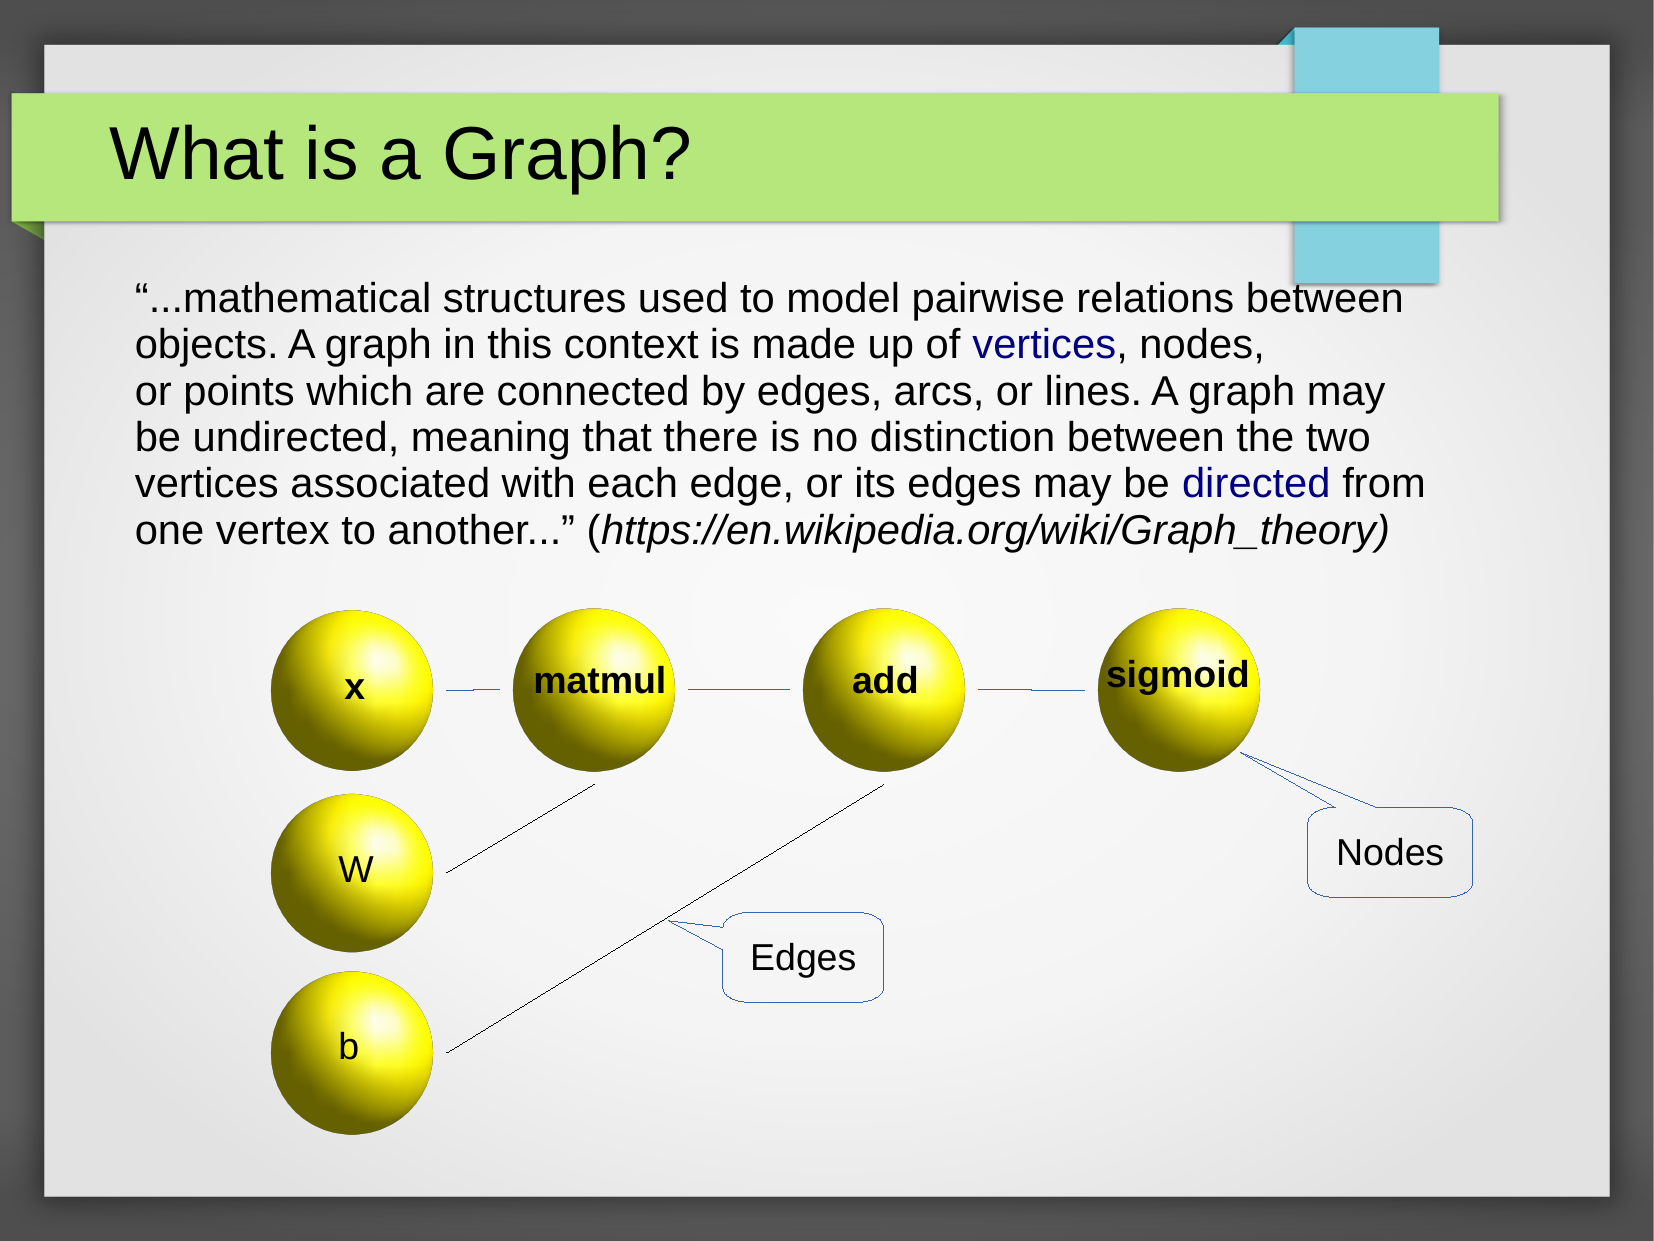

# What is a Graph?
“...mathematical structures used to model pairwise relations between objects. A graph in this context is made up of vertices, nodes, or points which are connected by edges, arcs, or lines. A graph may be undirected, meaning that there is no distinction between the two vertices associated with each edge, or its edges may be directed from one vertex to another...” (https://en.wikipedia.org/wiki/Graph_theory)
sigmoid
matmul
add
x
Nodes
W
Edges
b